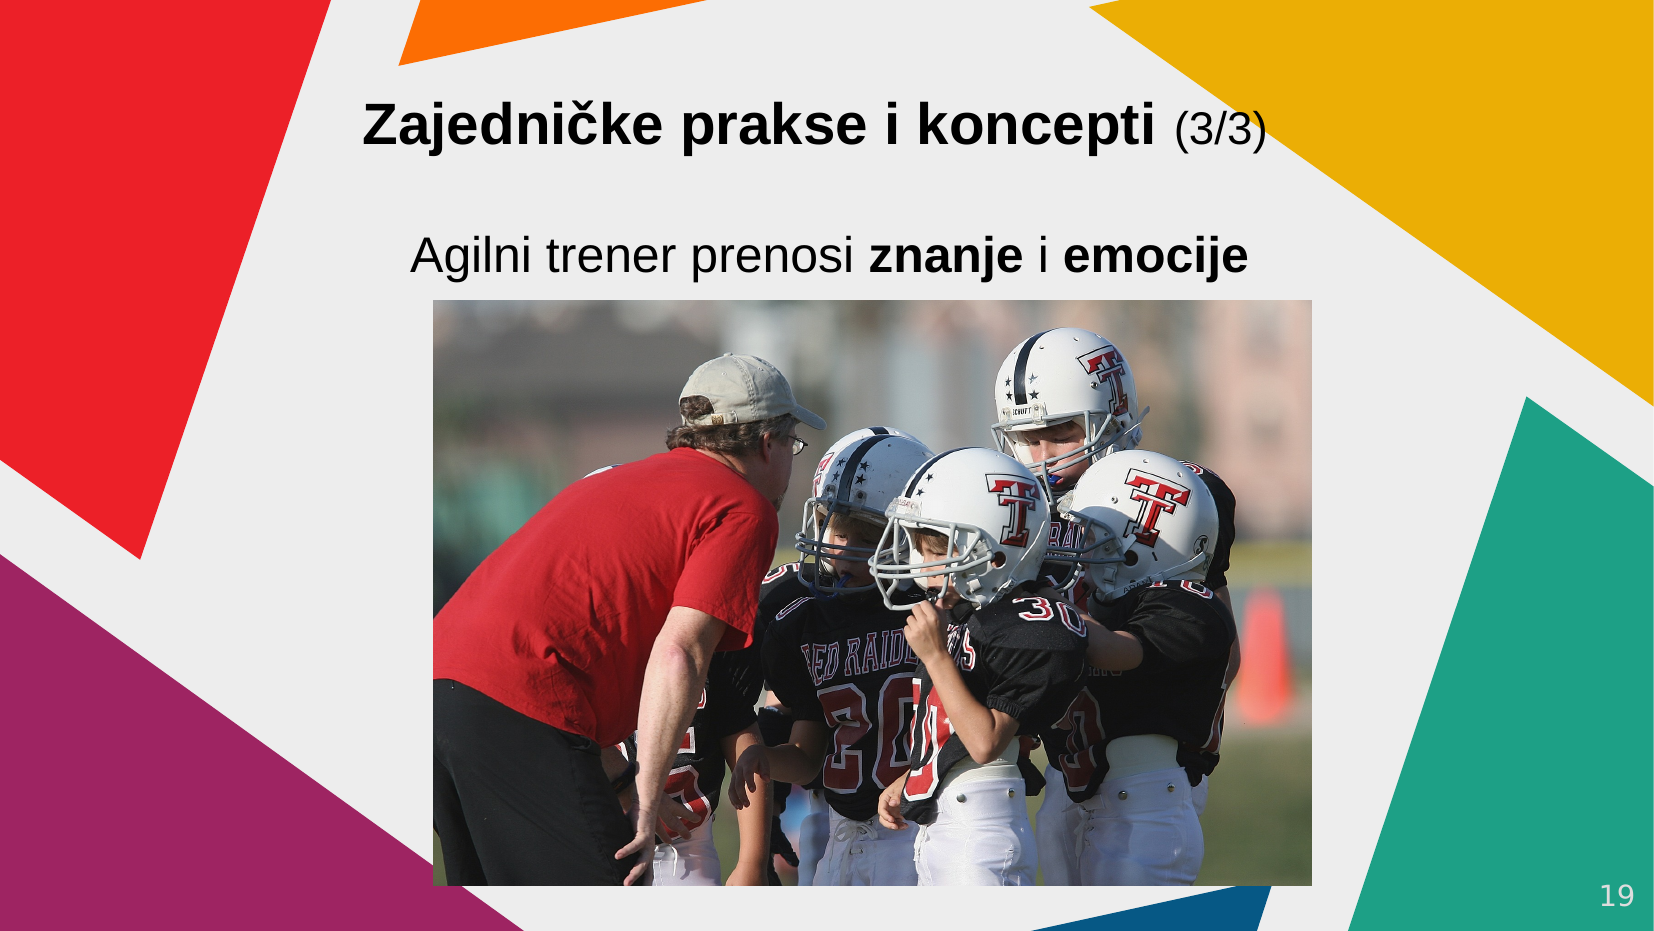

# Zajedničke prakse i koncepti (3/3)
Agilni trener prenosi znanje i emocije
19